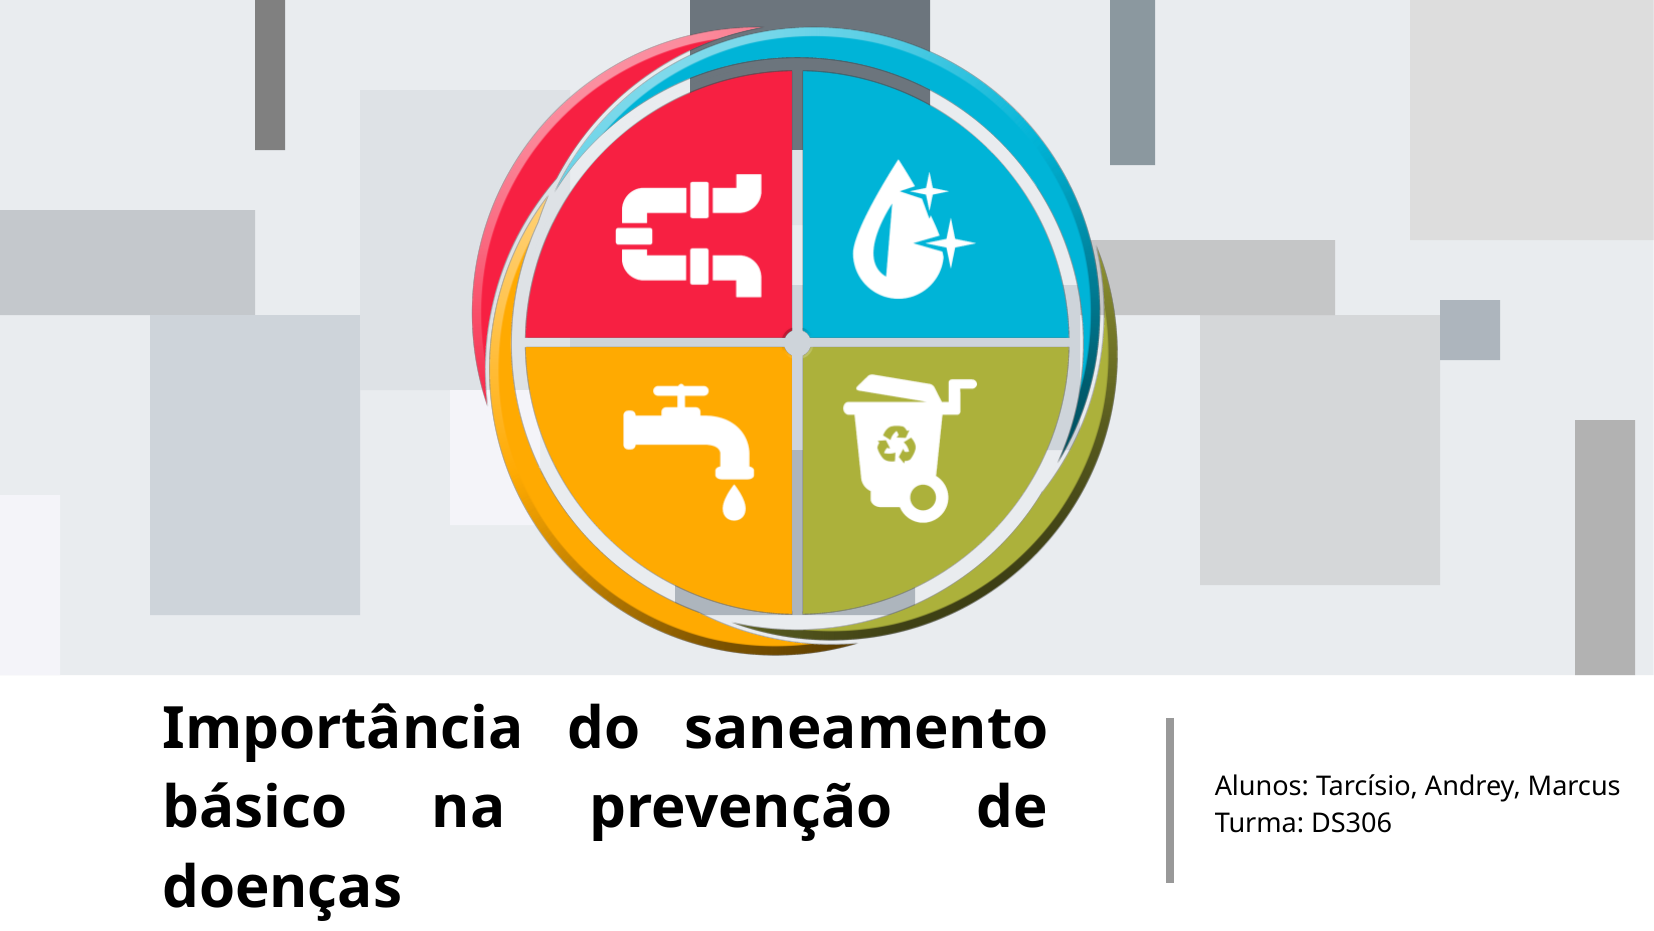

Importância do saneamento básico na prevenção de doenças
Alunos: Tarcísio, Andrey, Marcus
Turma: DS306